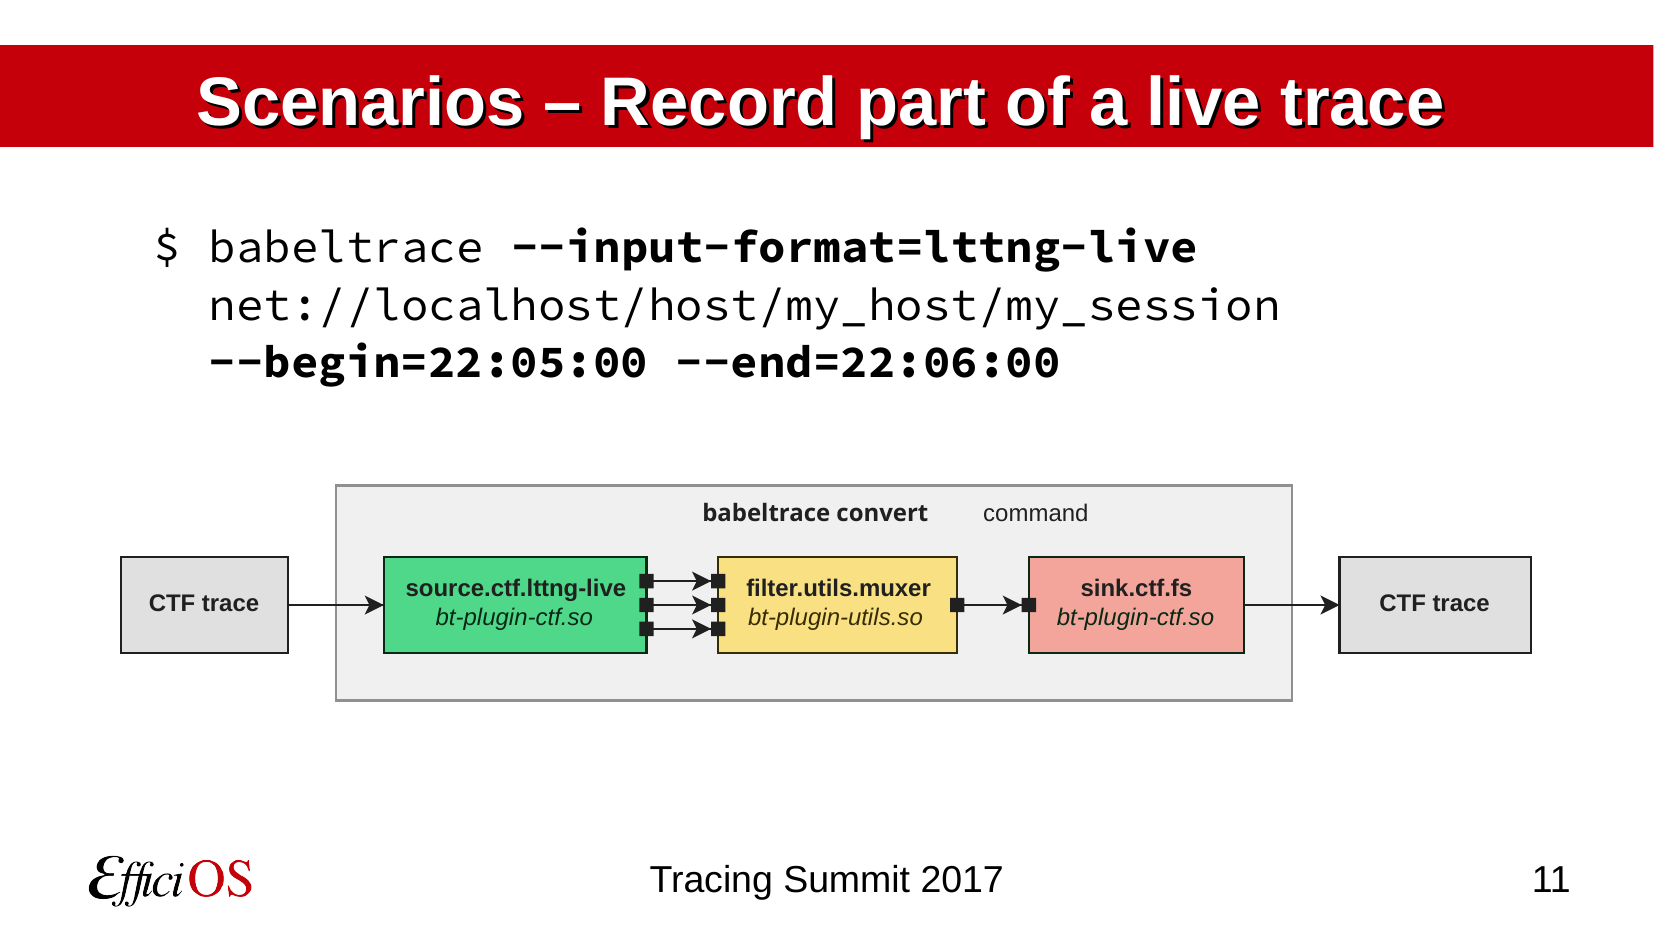

# Scenarios – Record part of a live trace
$ babeltrace --input-format=lttng-live
 net://localhost/host/my_host/my_session
 --begin=22:05:00 --end=22:06:00
Tracing Summit 2017
11